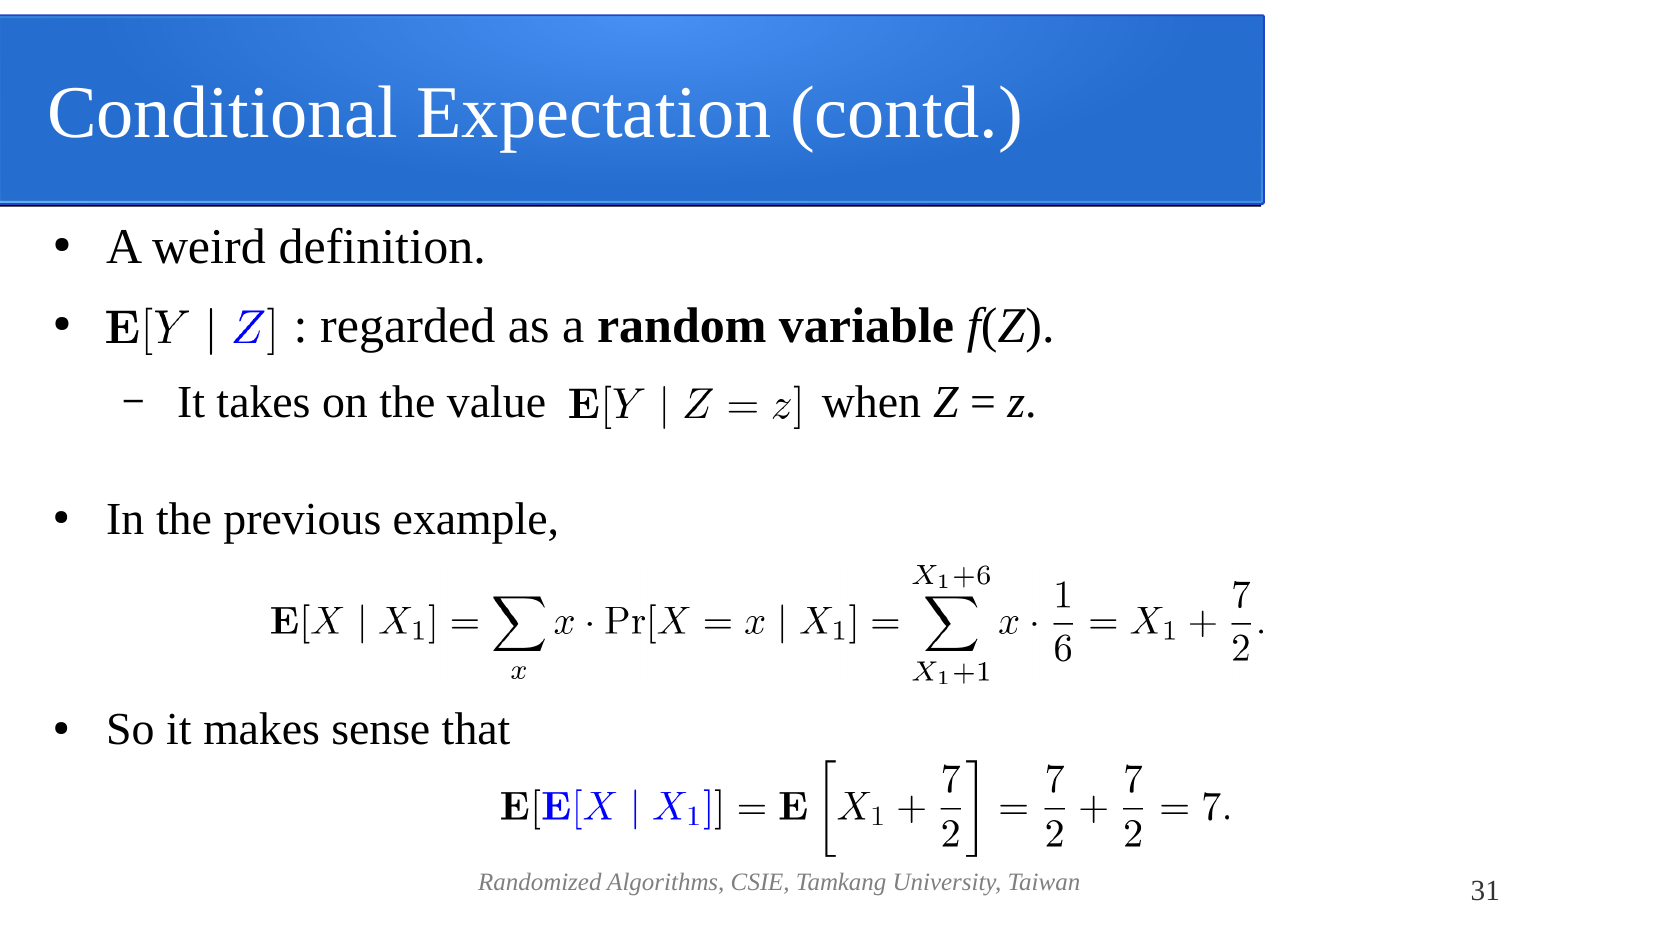

# Conditional Expectation (contd.)
A weird definition.
 : regarded as a random variable f(Z).
It takes on the value when Z = z.
In the previous example,
So it makes sense that
Randomized Algorithms, CSIE, Tamkang University, Taiwan
31